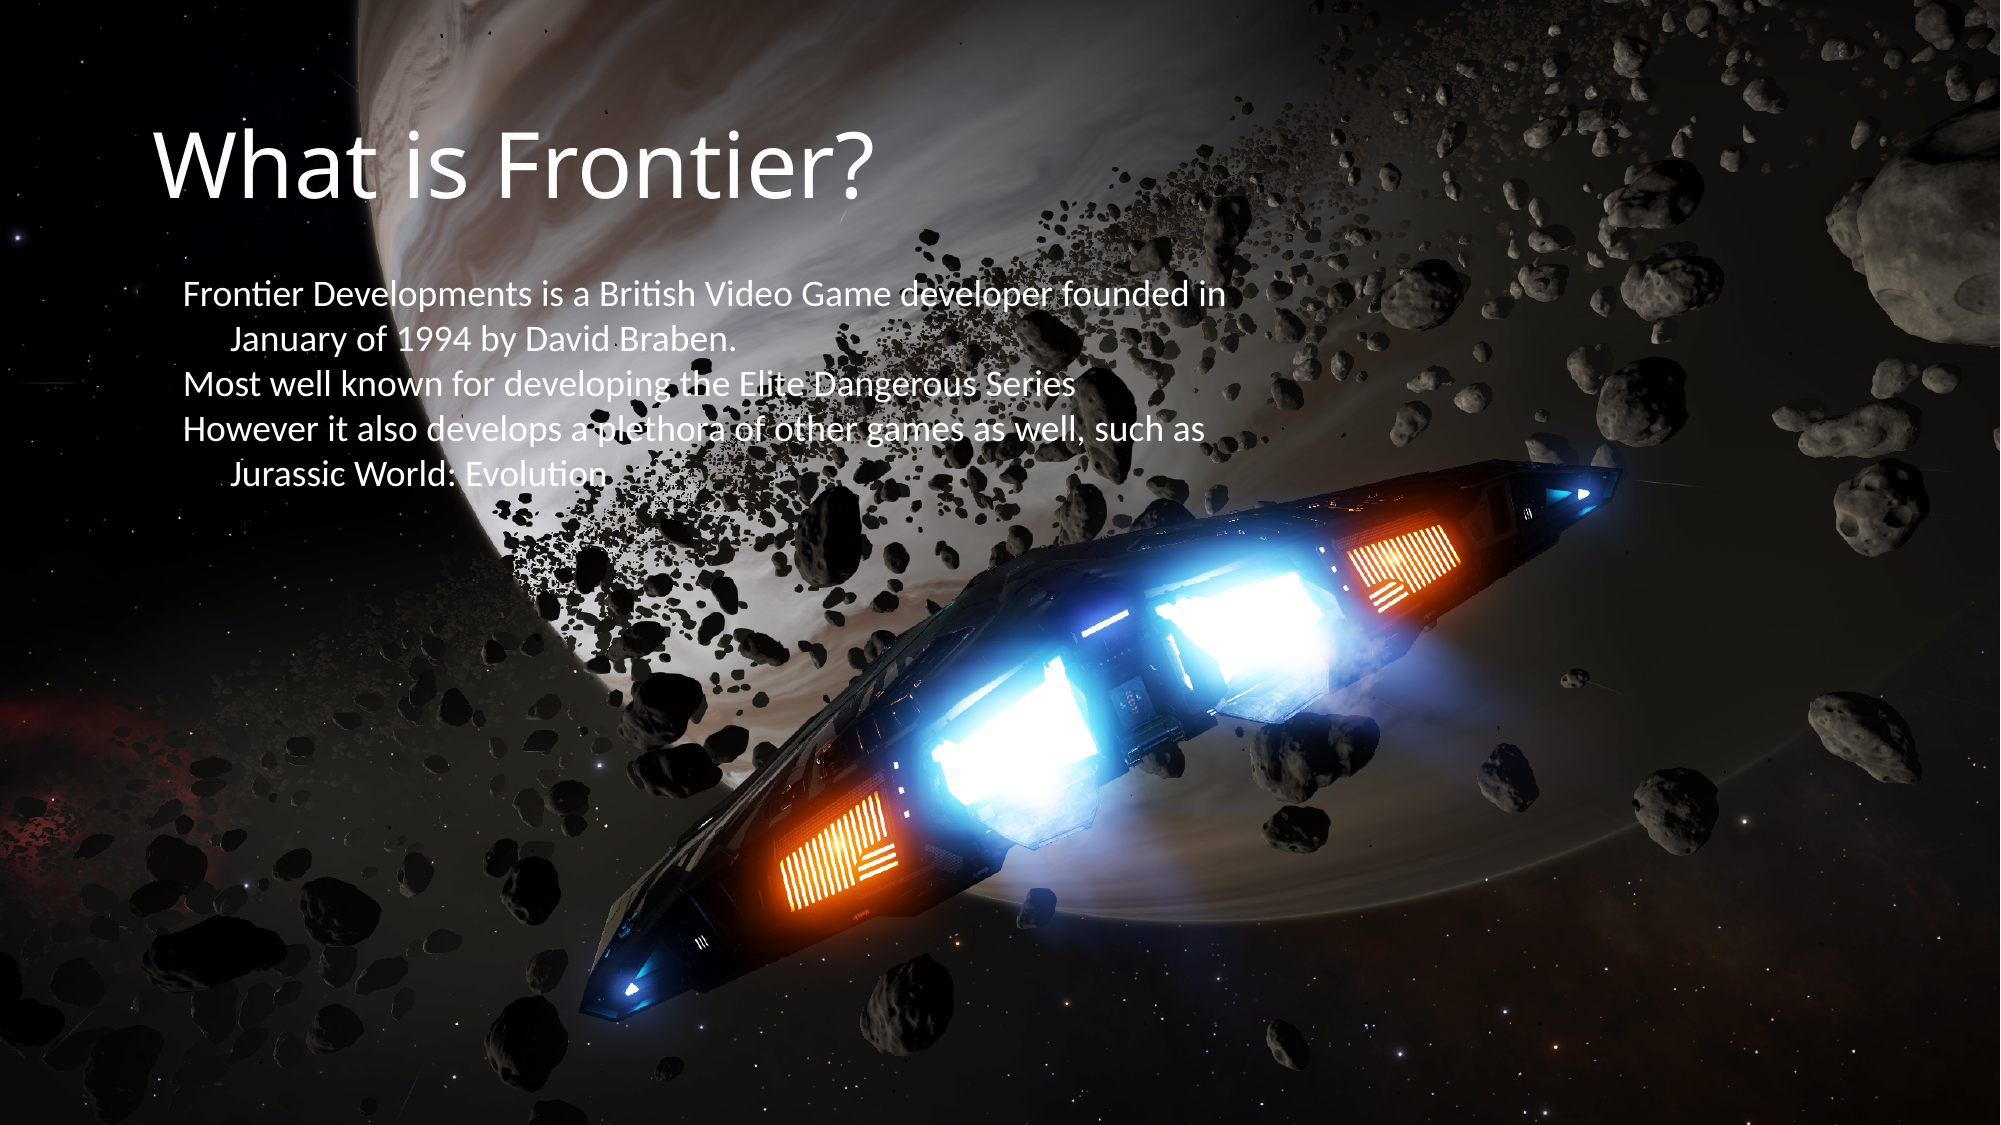

# What is Frontier?
Frontier Developments is a British Video Game developer founded in January of 1994 by David Braben.
Most well known for developing the Elite Dangerous Series
However it also develops a plethora of other games as well, such as Jurassic World: Evolution